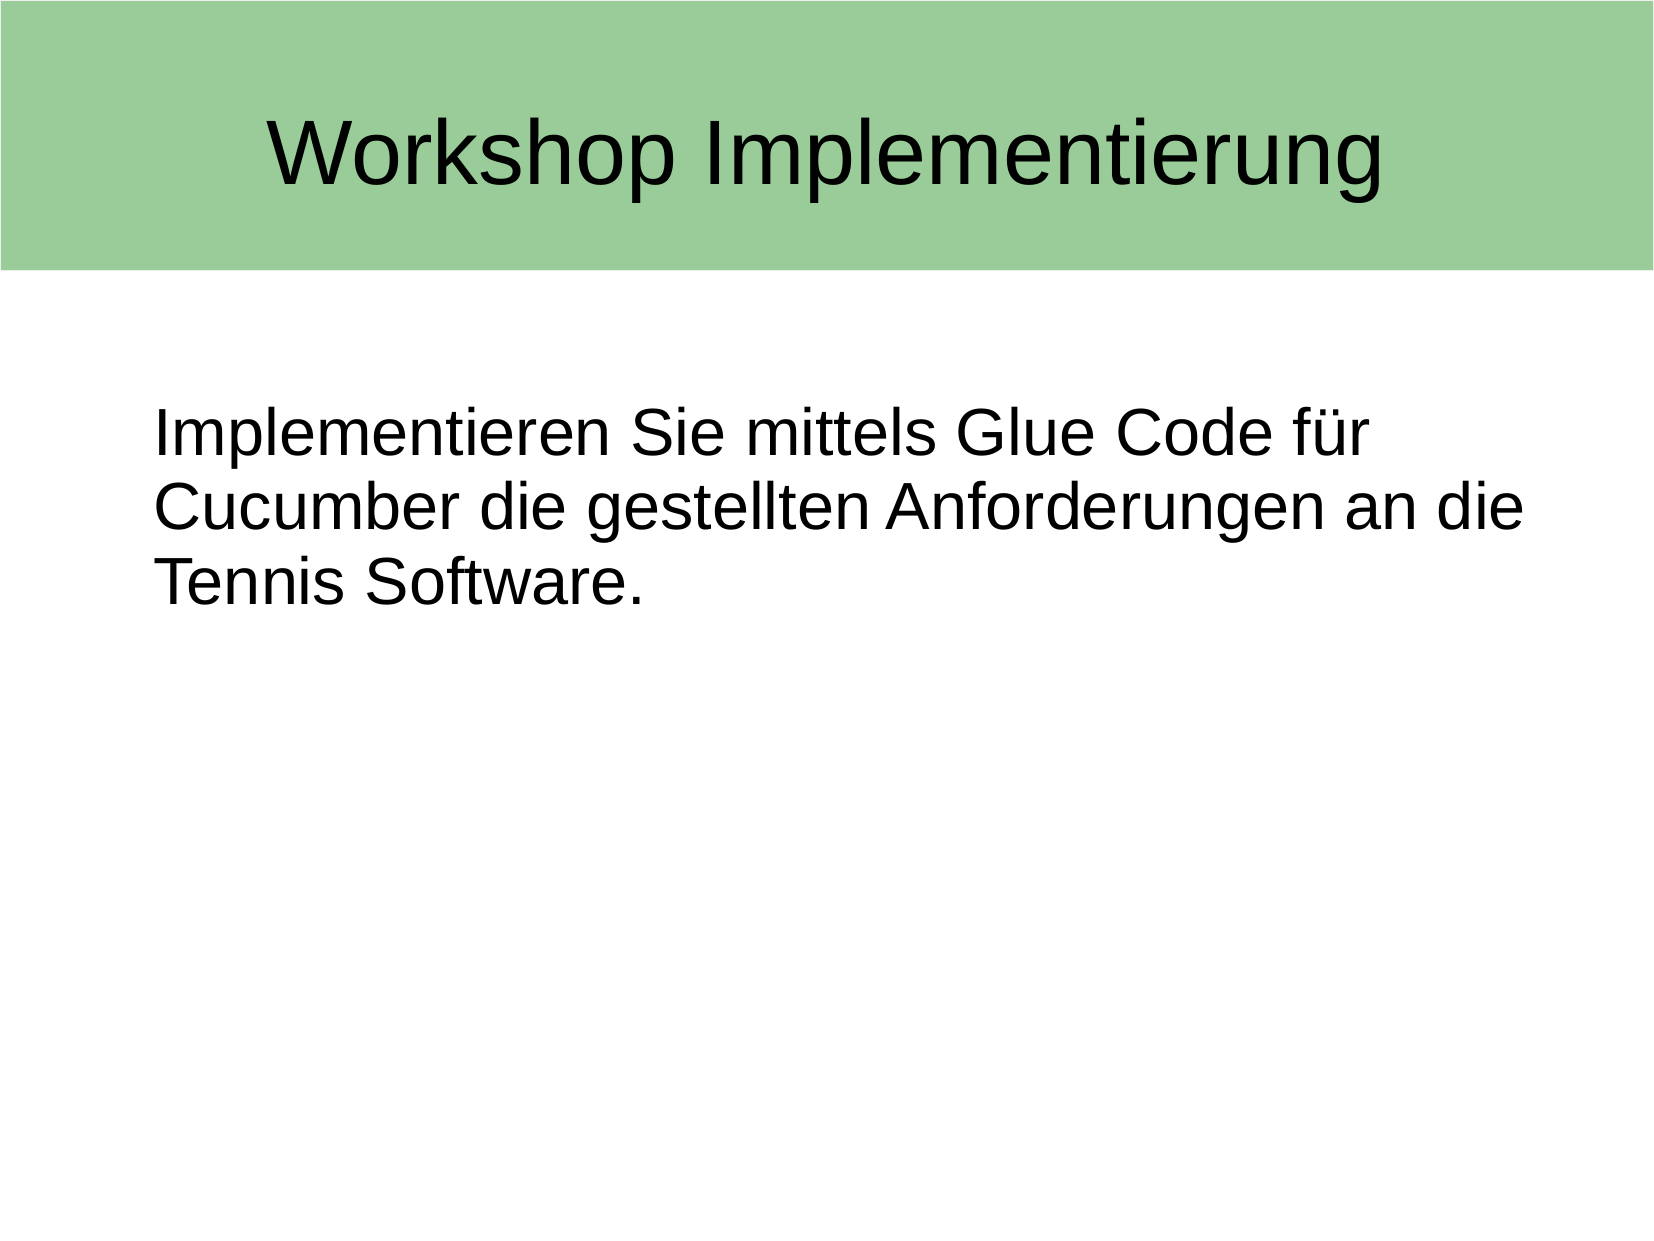

# Workshop Implementierung
Implementieren Sie mittels Glue Code für Cucumber die gestellten Anforderungen an die Tennis Software.